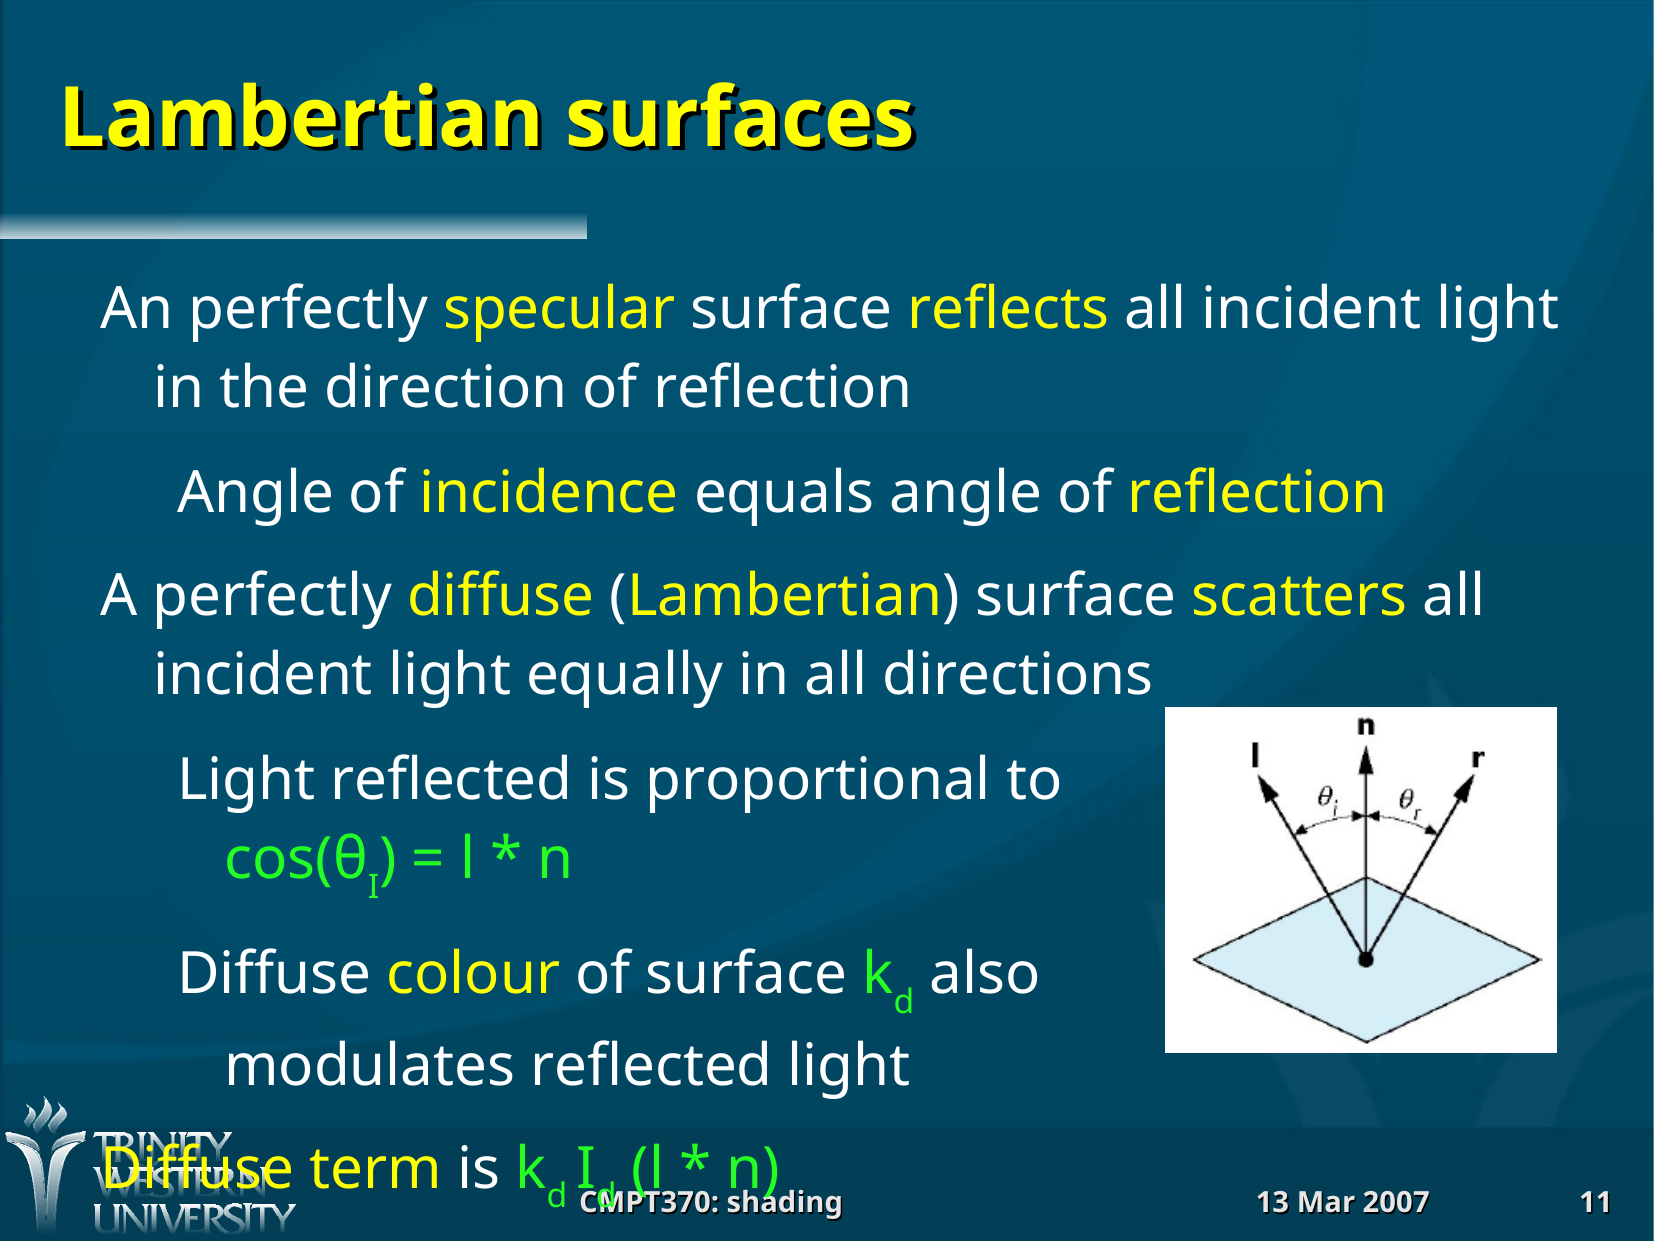

# Lambertian surfaces
An perfectly specular surface reflects all incident light in the direction of reflection
Angle of incidence equals angle of reflection
A perfectly diffuse (Lambertian) surface scatters all incident light equally in all directions
Light reflected is proportional to
cos(θI) = l * n
Diffuse colour of surface kd also
modulates reflected light
Diffuse term is kd Id (l * n)
CMPT370: shading
13 Mar 2007
11